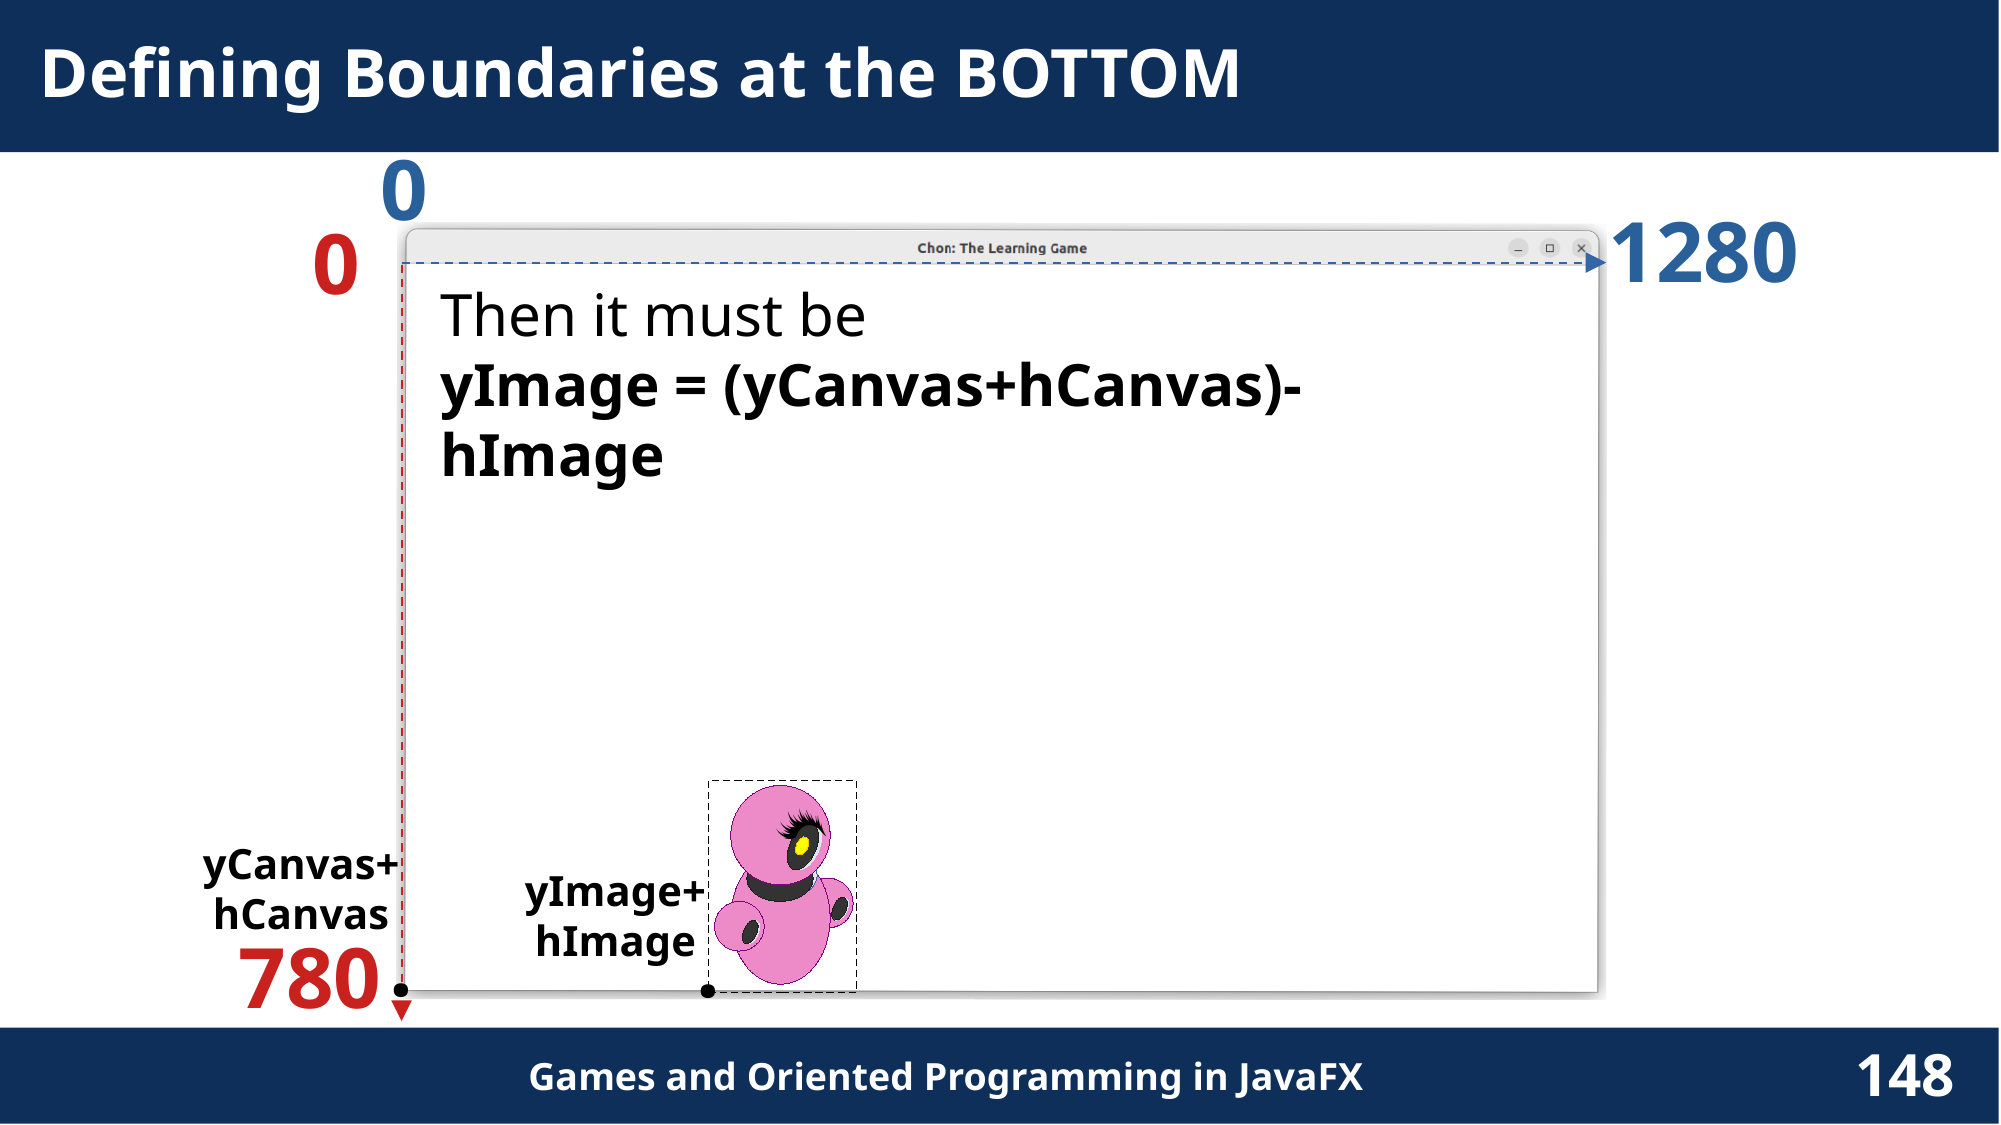

Defining Boundaries at the BOTTOM
0
1280
0
Then it must be
yImage = (yCanvas+hCanvas)-hImage
yCanvas+
hCanvas
yImage+
hImage
.
.
780